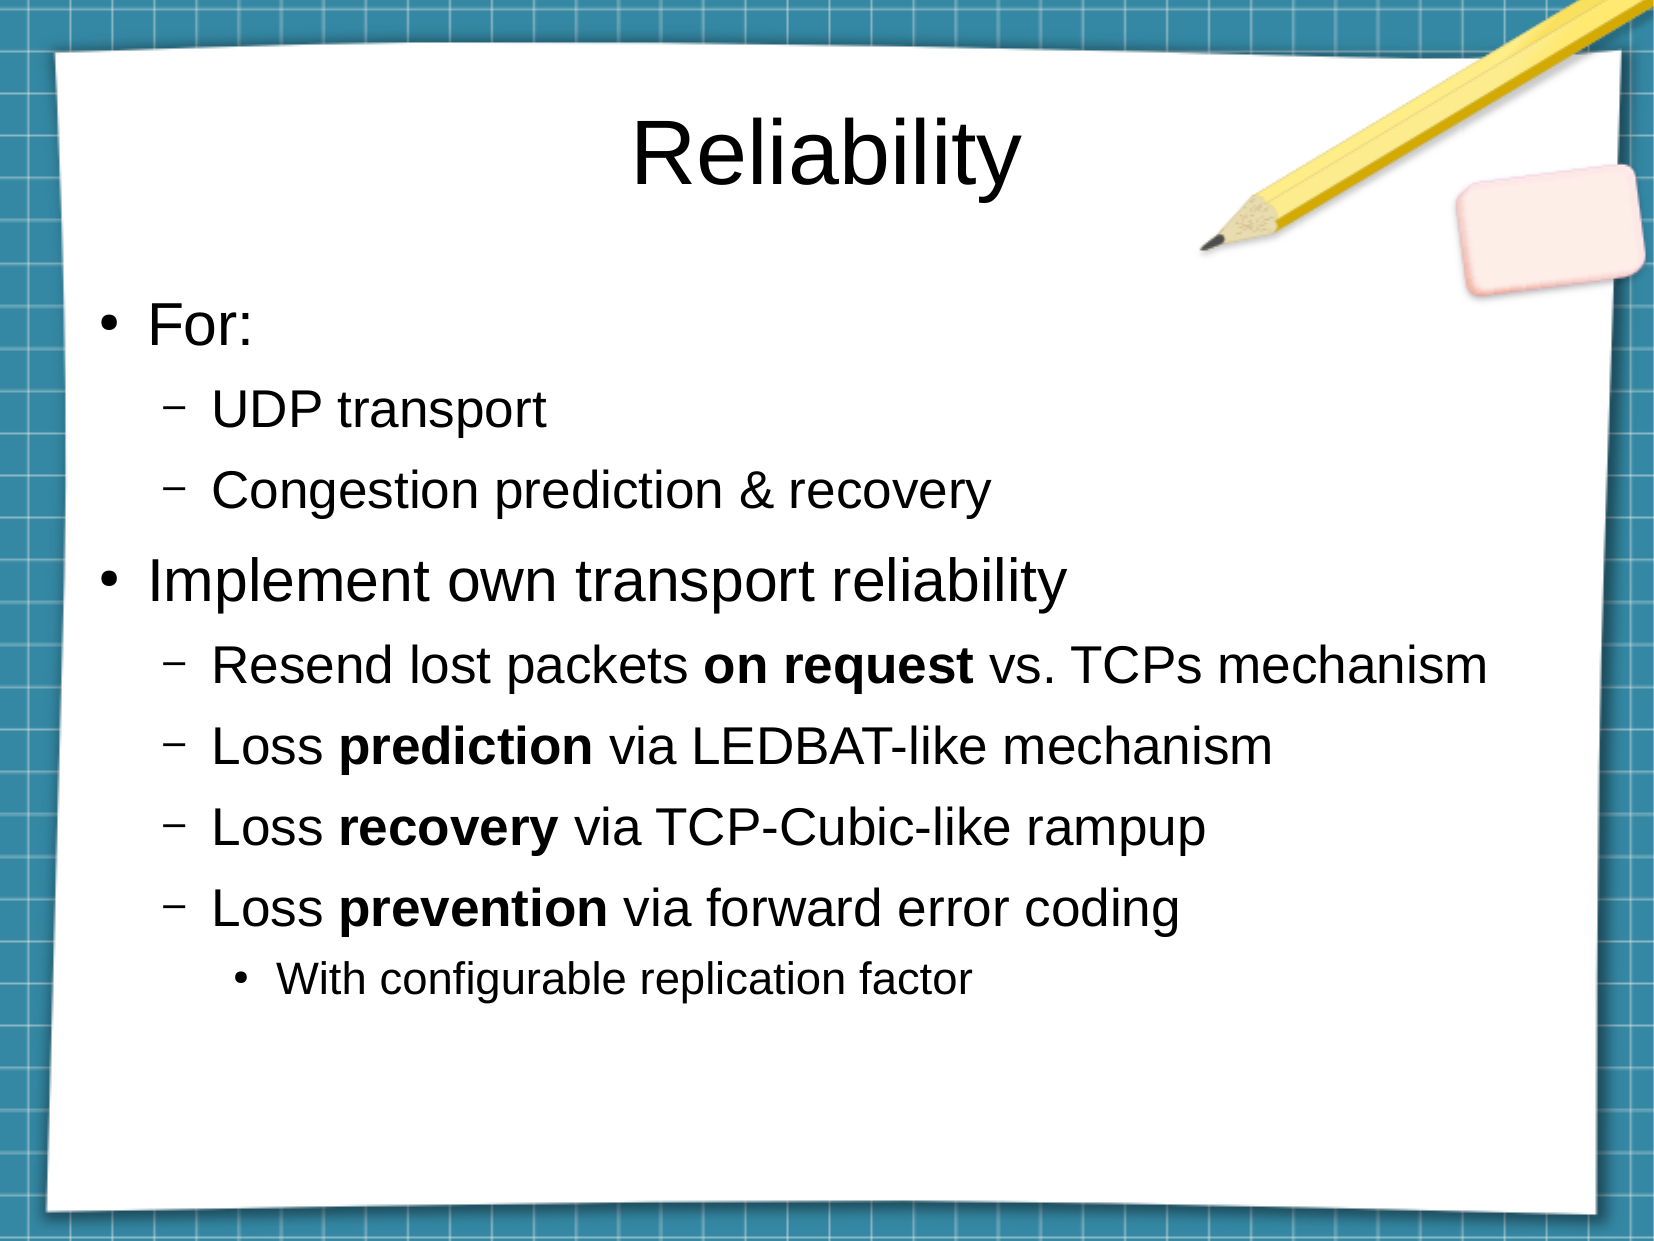

# Reliability
For:
UDP transport
Congestion prediction & recovery
Implement own transport reliability
Resend lost packets on request vs. TCPs mechanism
Loss prediction via LEDBAT-like mechanism
Loss recovery via TCP-Cubic-like rampup
Loss prevention via forward error coding
With configurable replication factor